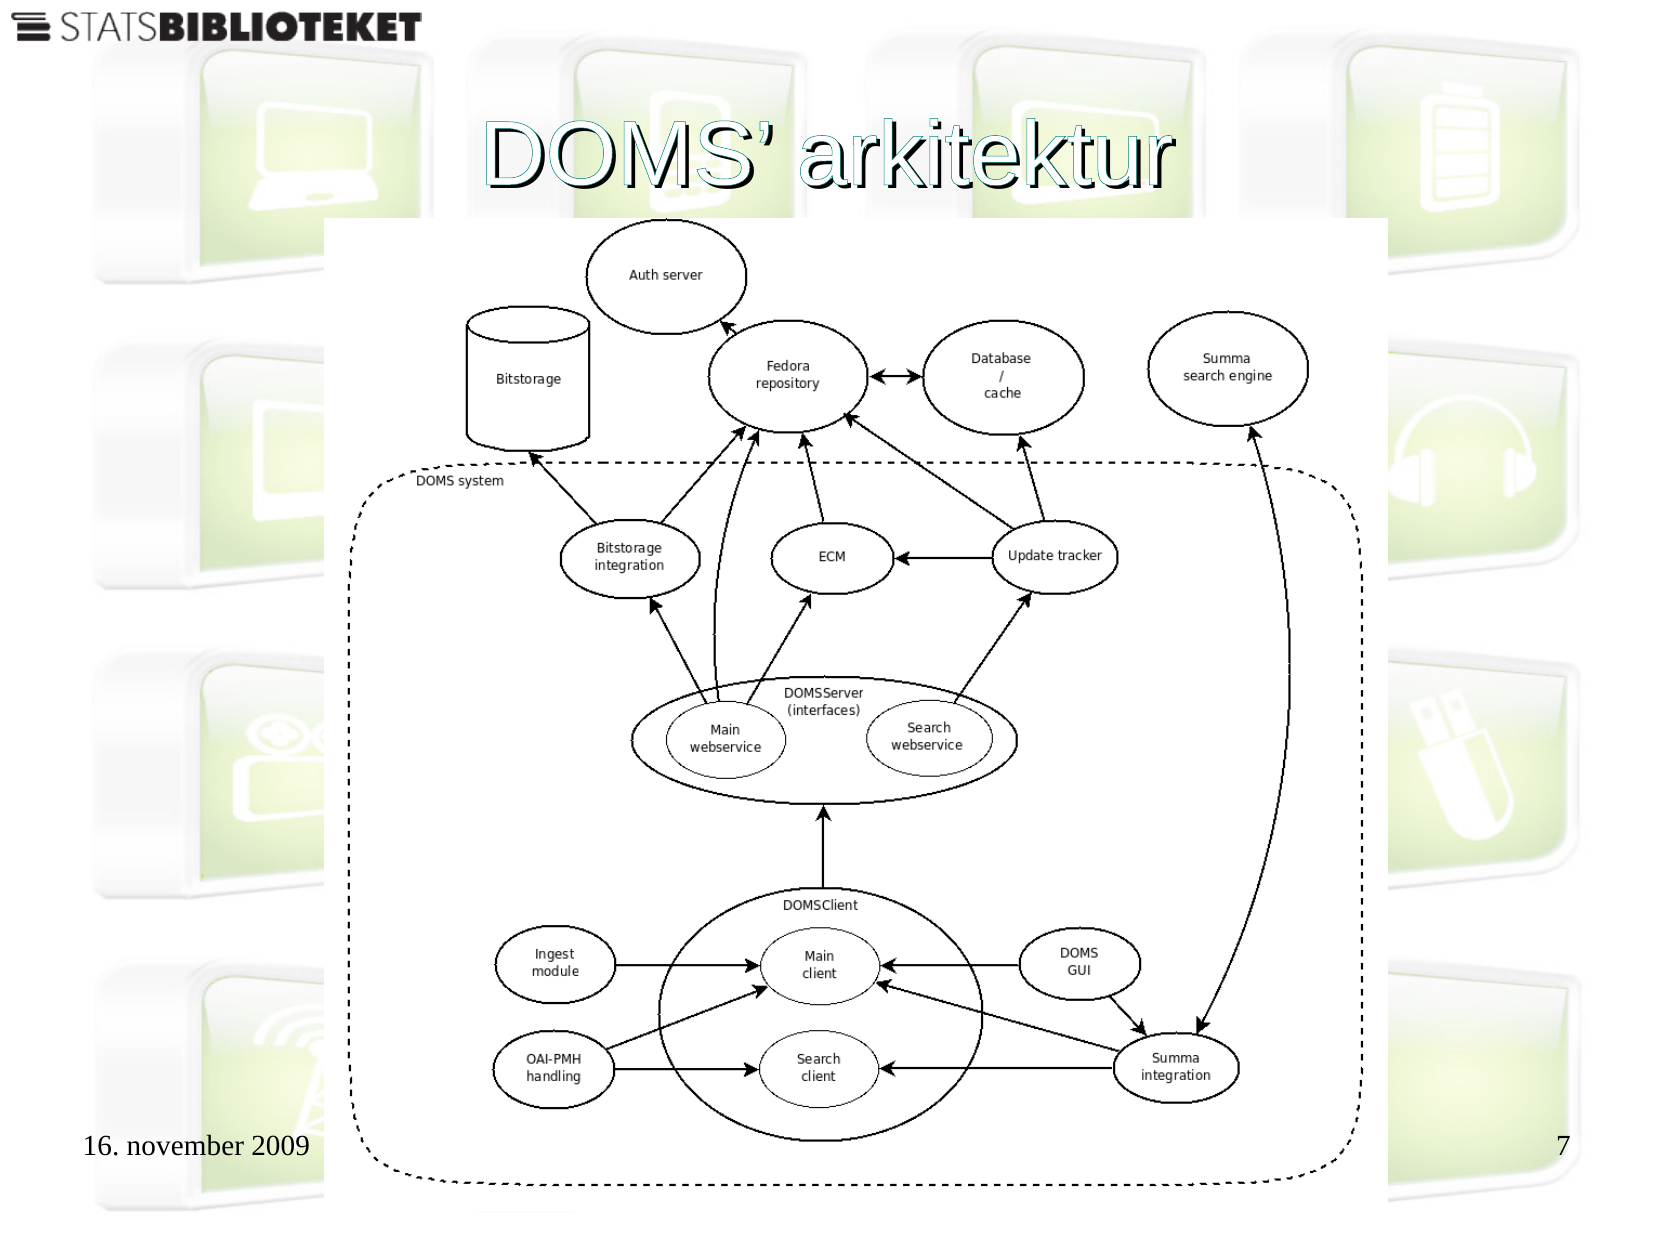

# DOMS’ arkitektur
16. november 2009
IT-stormøde
7